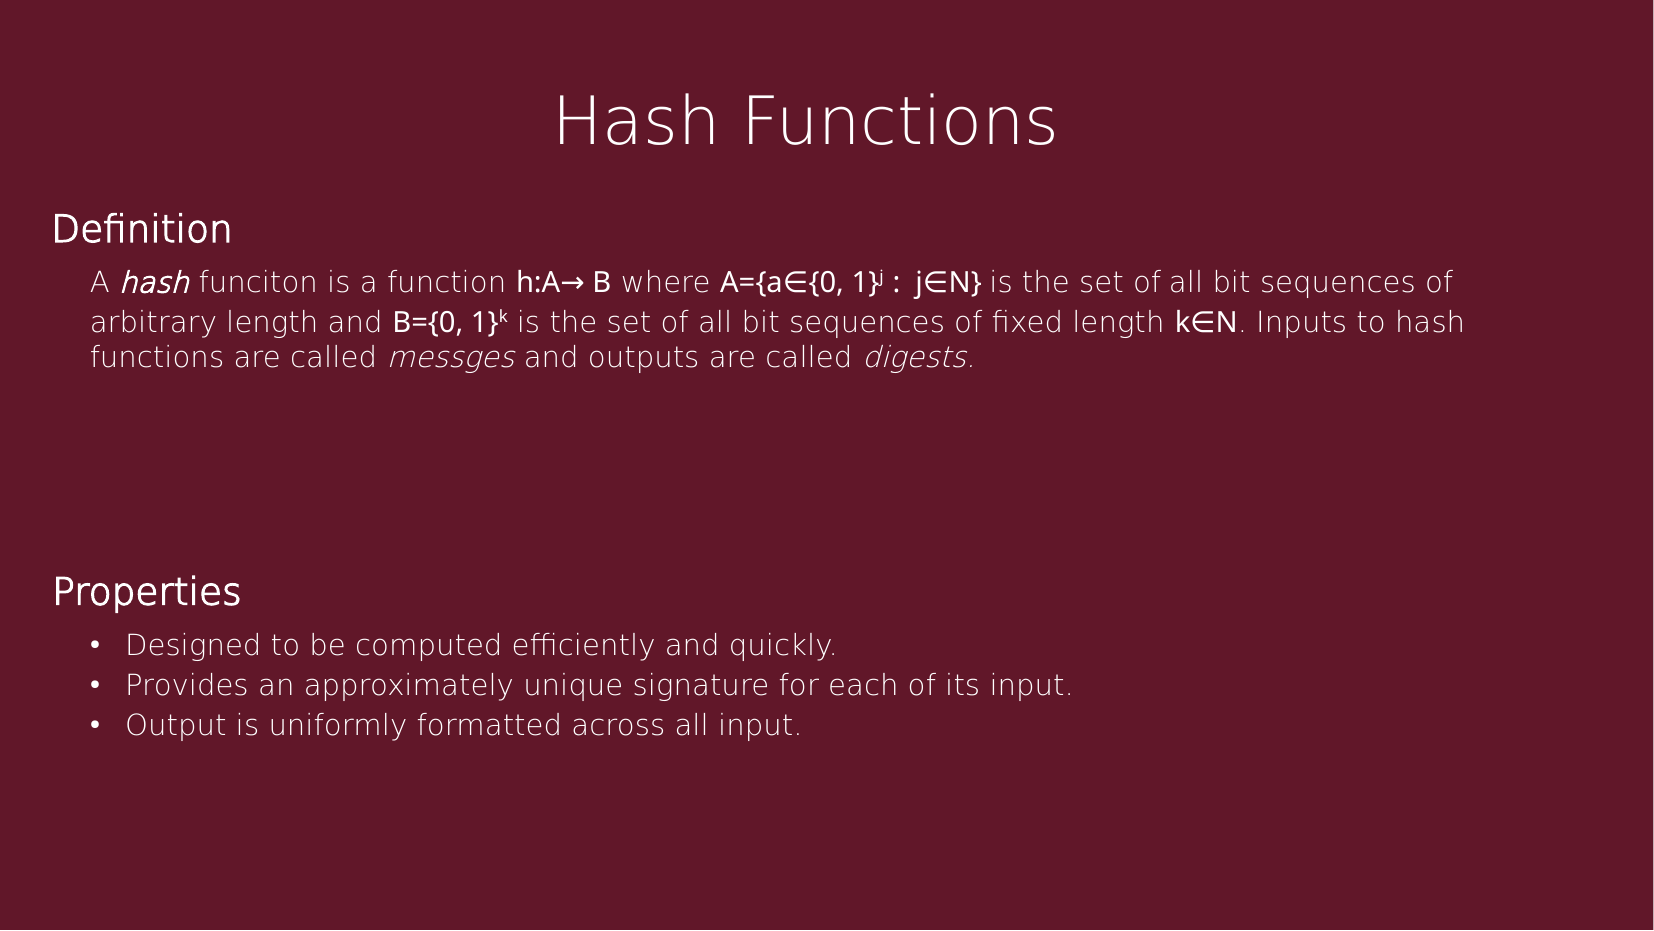

Hash Functions
Definition
A hash funciton is a function h:A→ B where A={a∈{0, 1}j : j∈N} is the set of all bit sequences of arbitrary length and B={0, 1}k is the set of all bit sequences of fixed length k∈N. Inputs to hash functions are called messges and outputs are called digests.
Properties
Designed to be computed efficiently and quickly.
Provides an approximately unique signature for each of its input.
Output is uniformly formatted across all input.